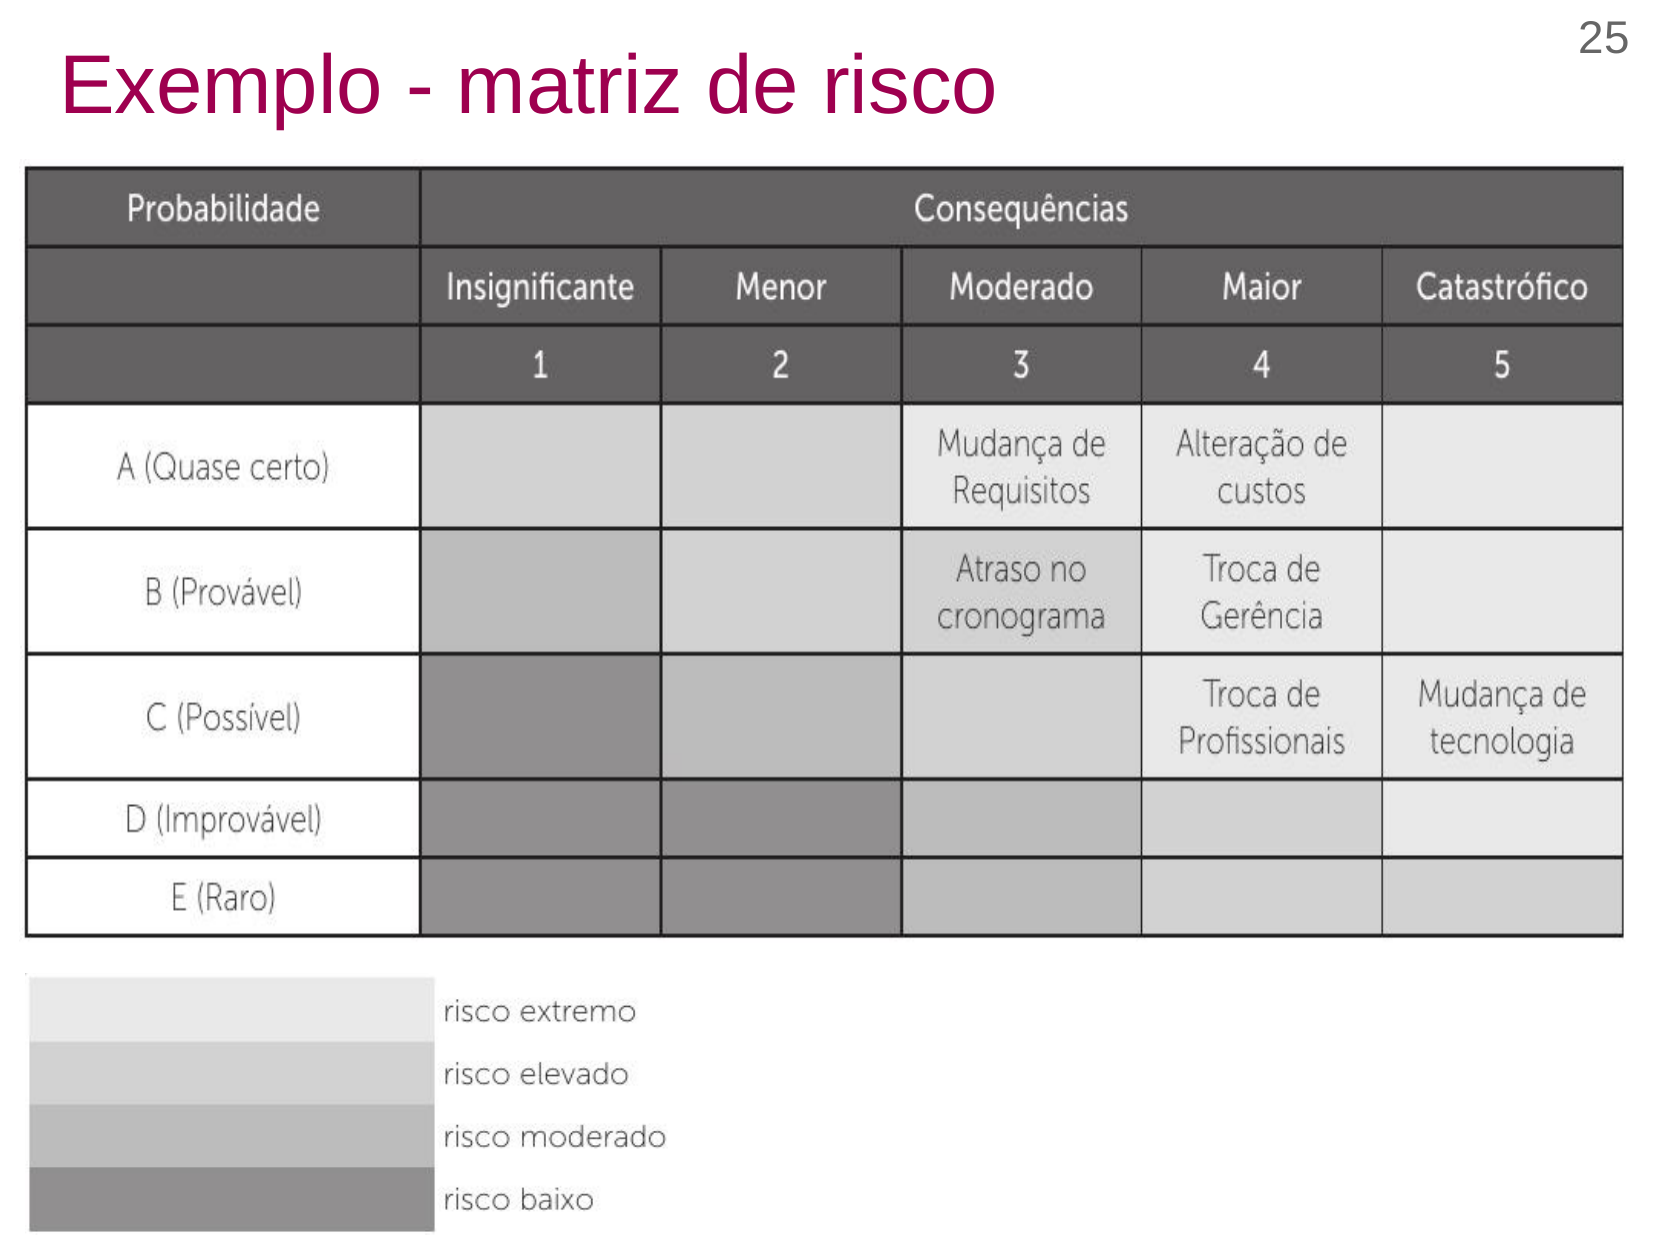

25
# Exemplo - matriz de risco